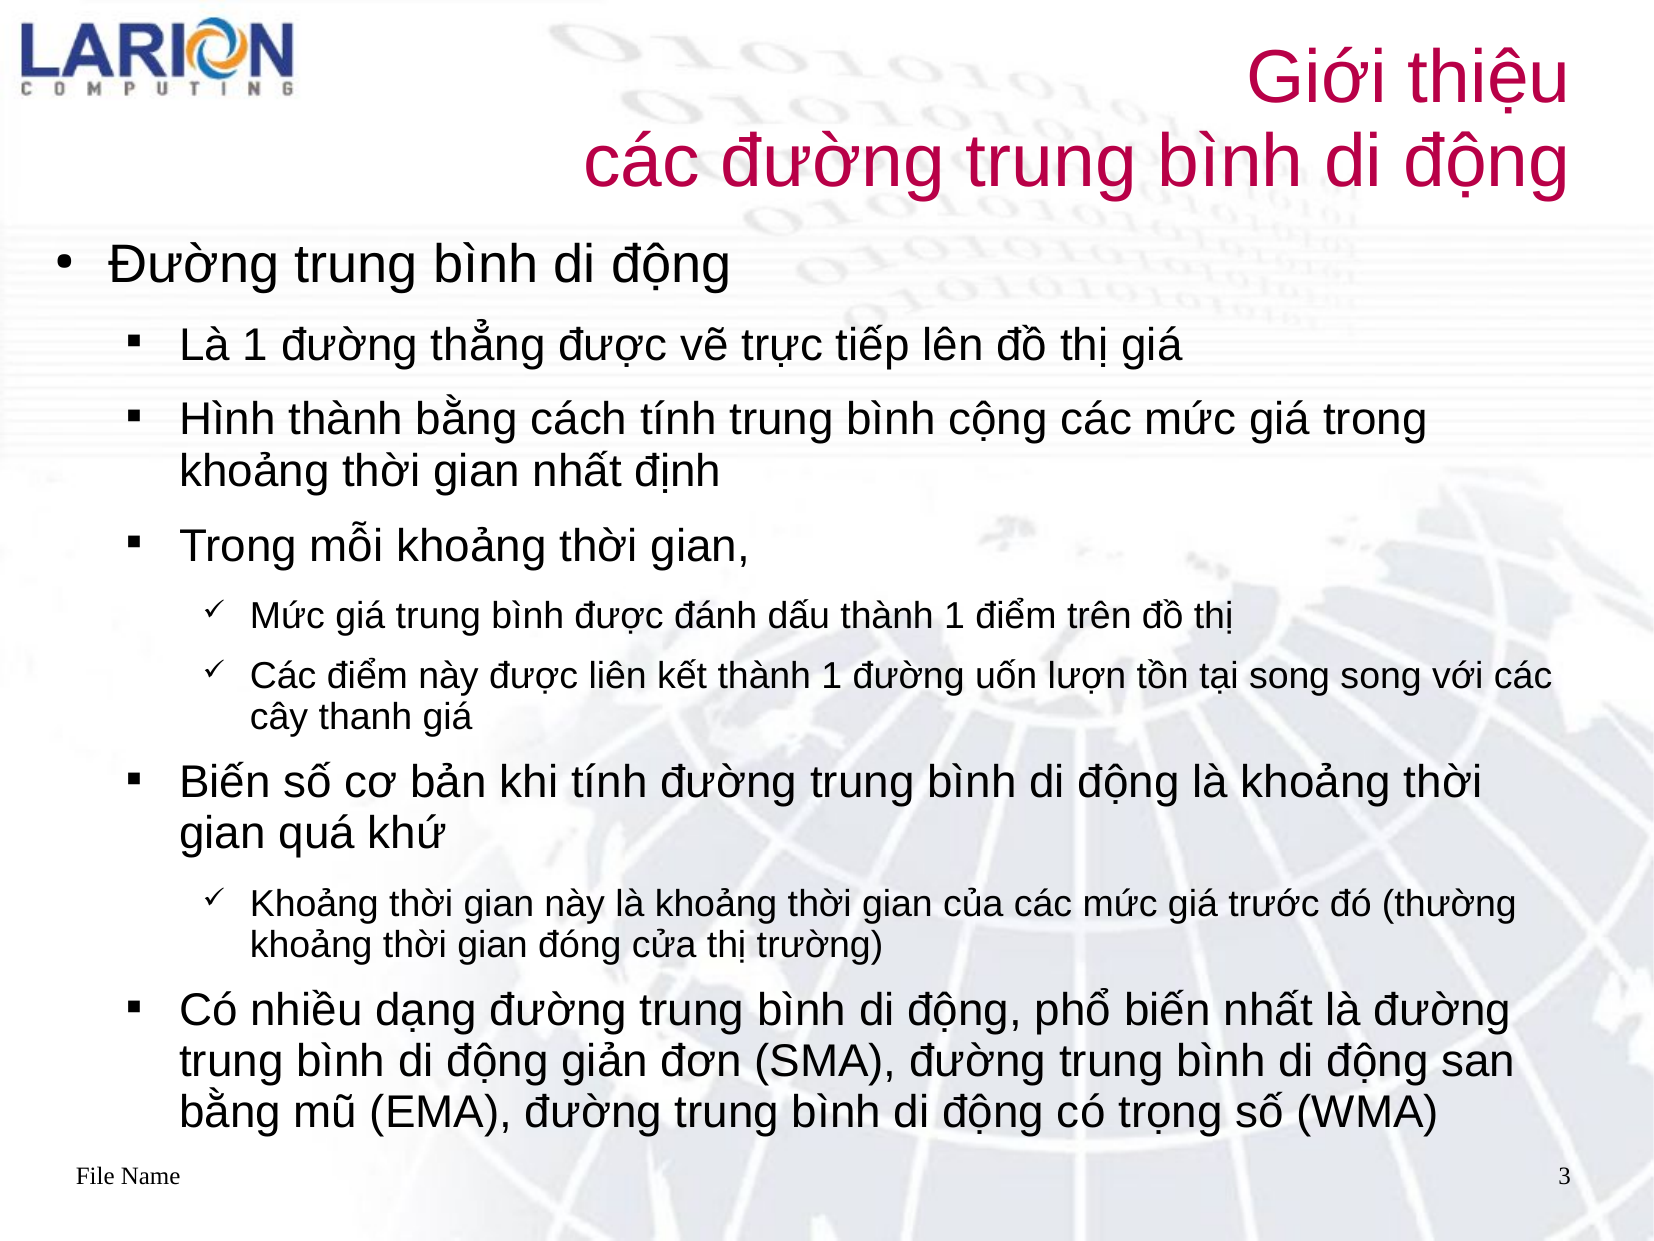

# Giới thiệu các đường trung bình di động
Đường trung bình di động
Là 1 đường thẳng được vẽ trực tiếp lên đồ thị giá
Hình thành bằng cách tính trung bình cộng các mức giá trong khoảng thời gian nhất định
Trong mỗi khoảng thời gian,
Mức giá trung bình được đánh dấu thành 1 điểm trên đồ thị
Các điểm này được liên kết thành 1 đường uốn lượn tồn tại song song với các cây thanh giá
Biến số cơ bản khi tính đường trung bình di động là khoảng thời gian quá khứ
Khoảng thời gian này là khoảng thời gian của các mức giá trước đó (thường khoảng thời gian đóng cửa thị trường)
Có nhiều dạng đường trung bình di động, phổ biến nhất là đường trung bình di động giản đơn (SMA), đường trung bình di động san bằng mũ (EMA), đường trung bình di động có trọng số (WMA)
File Name
3